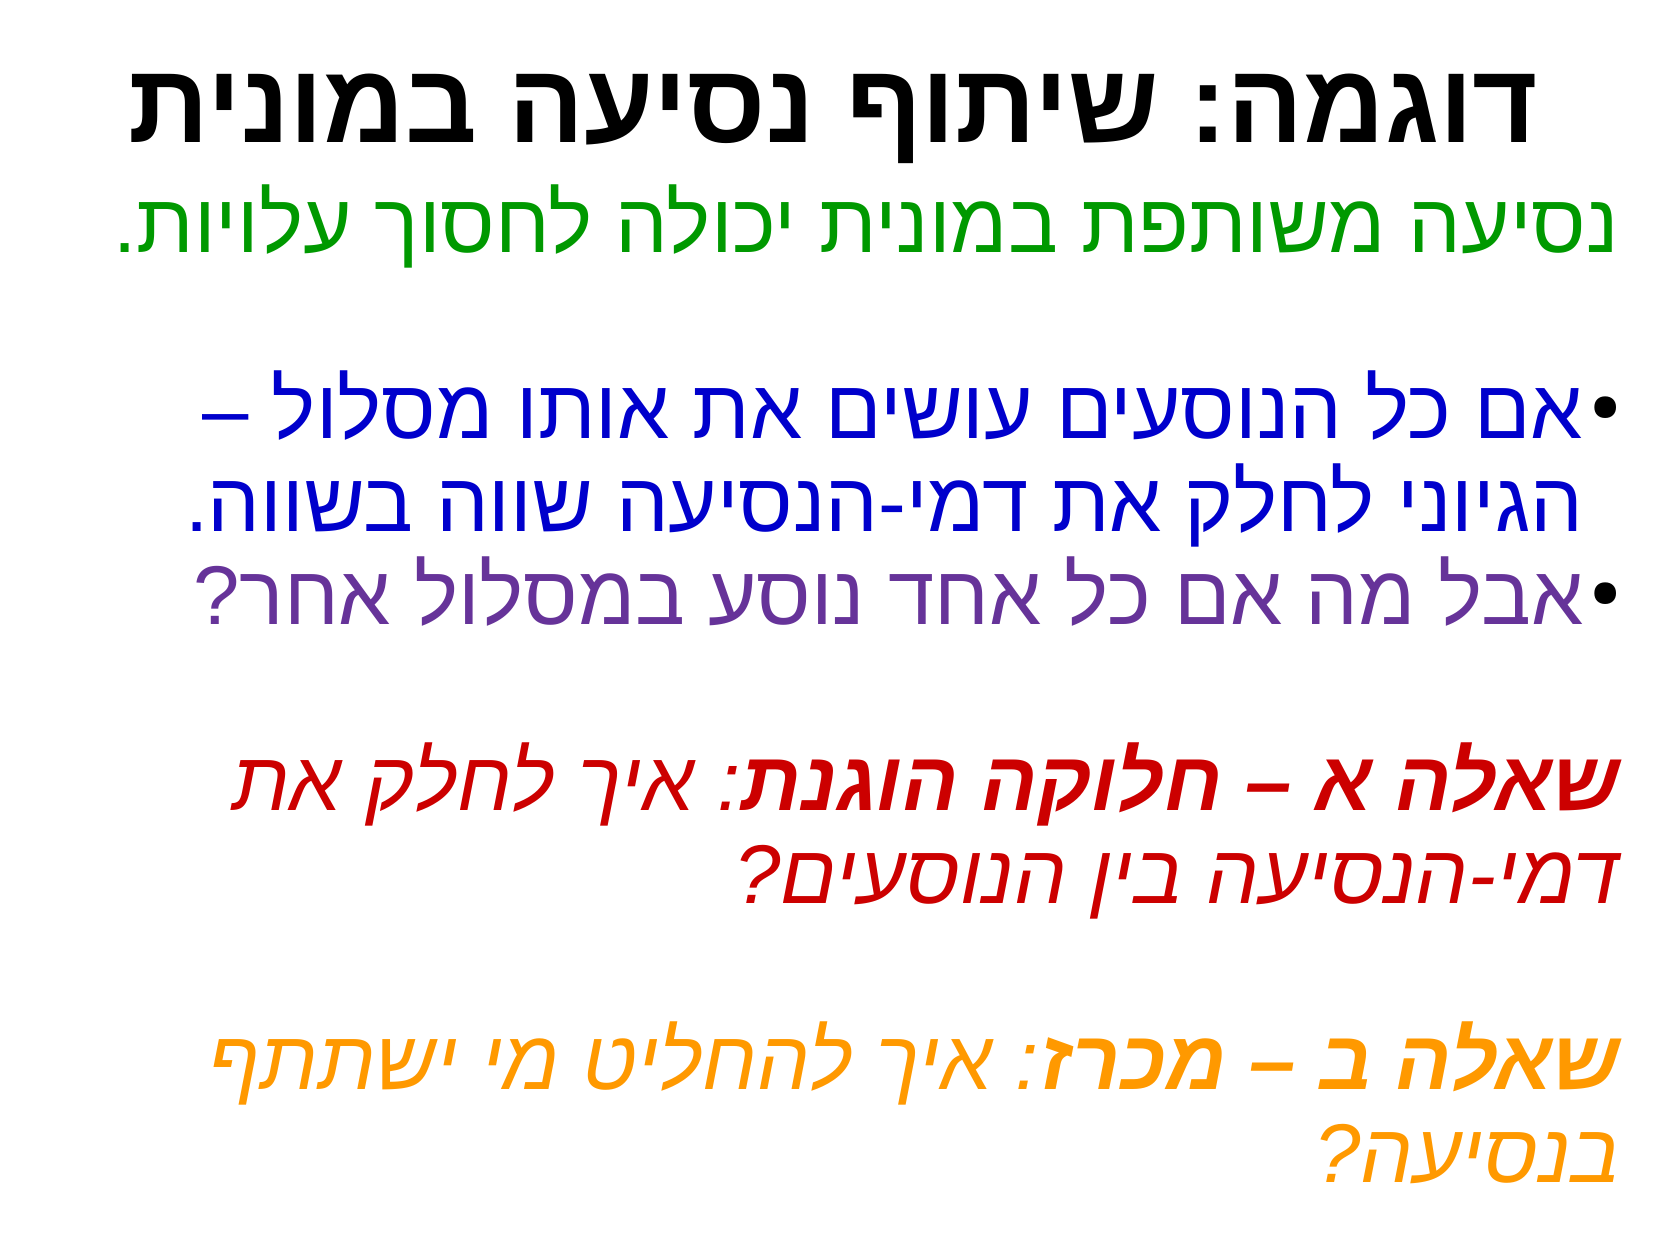

# דוגמה: שיתוף נסיעה במונית
נסיעה משותפת במונית יכולה לחסוך עלויות.
אם כל הנוסעים עושים את אותו מסלול – הגיוני לחלק את דמי-הנסיעה שווה בשווה.
אבל מה אם כל אחד נוסע במסלול אחר?
שאלה א – חלוקה הוגנת: איך לחלק את דמי-הנסיעה בין הנוסעים?
שאלה ב – מכרז: איך להחליט מי ישתתף בנסיעה?